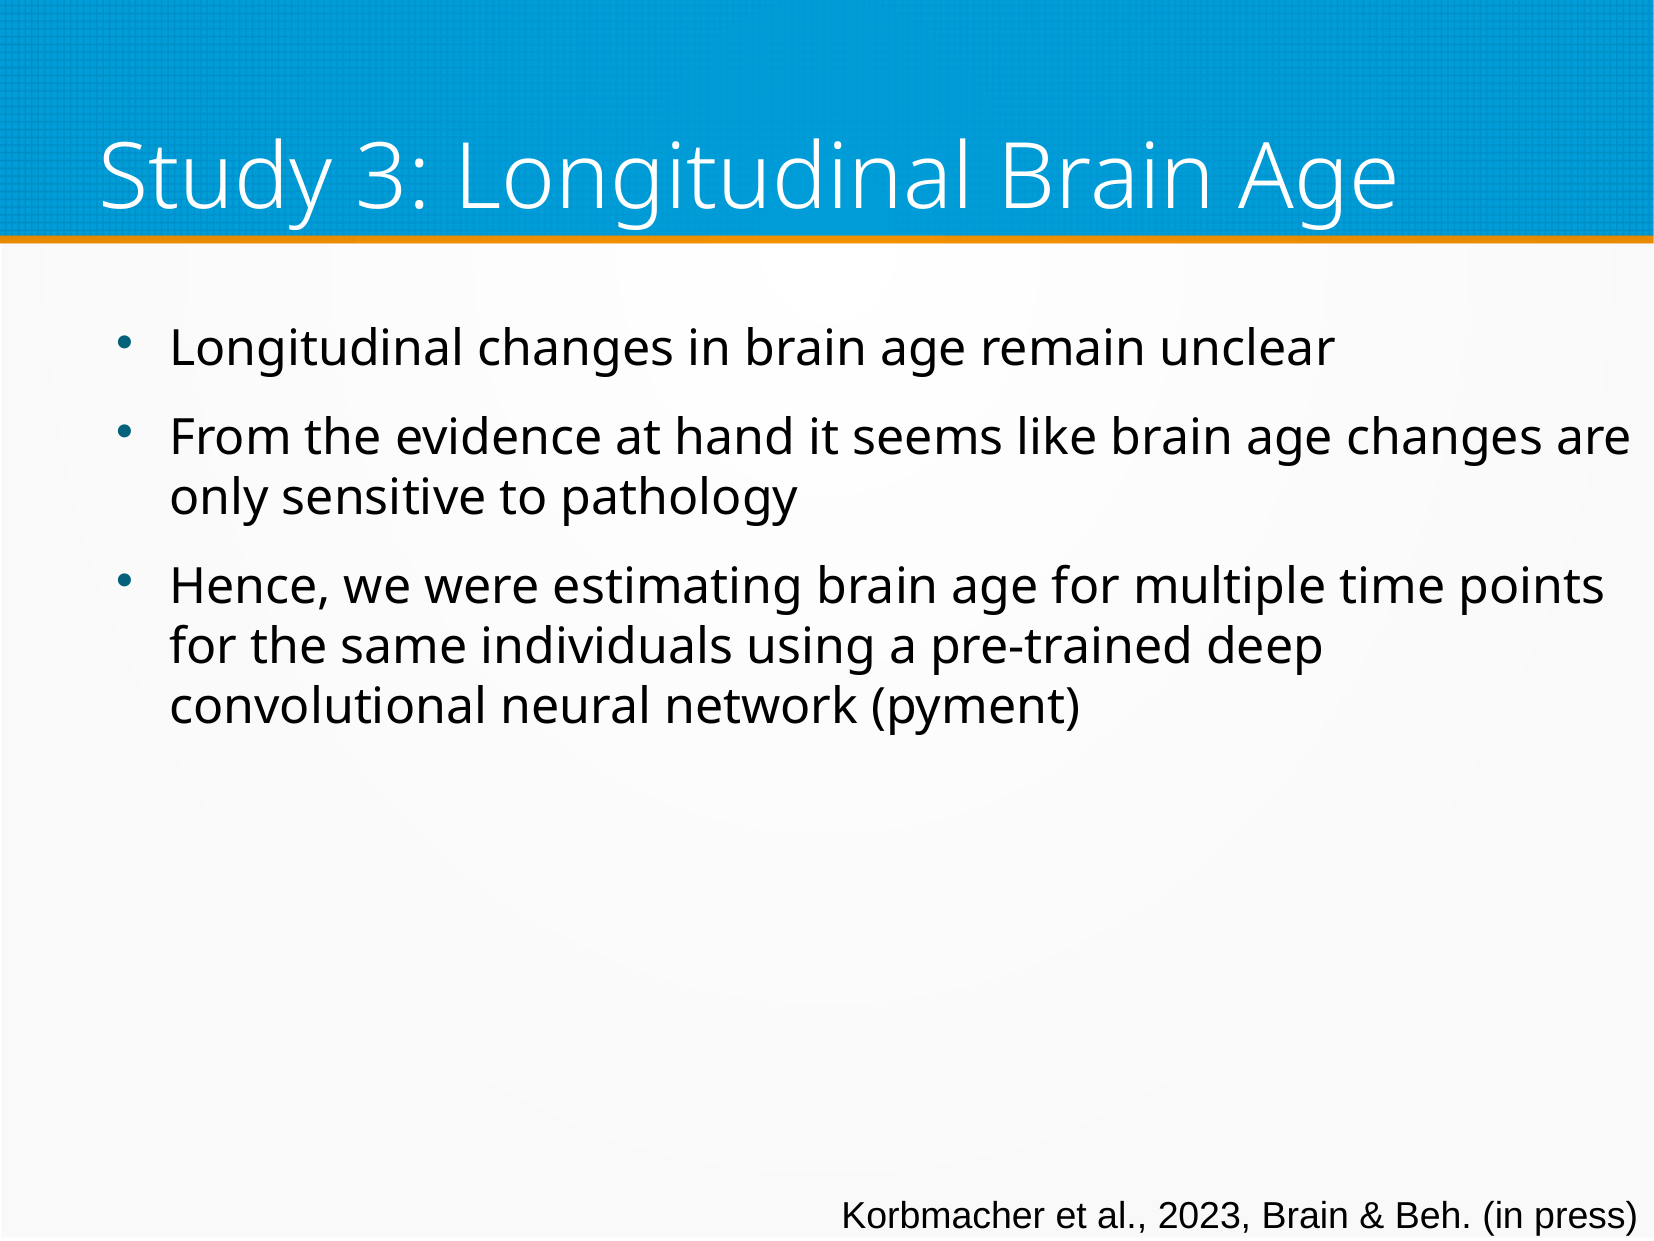

# Study 3: Longitudinal Brain Age
Longitudinal changes in brain age remain unclear
From the evidence at hand it seems like brain age changes are only sensitive to pathology
Hence, we were estimating brain age for multiple time points for the same individuals using a pre-trained deep convolutional neural network (pyment)
Korbmacher et al., 2023, Brain & Beh. (in press)